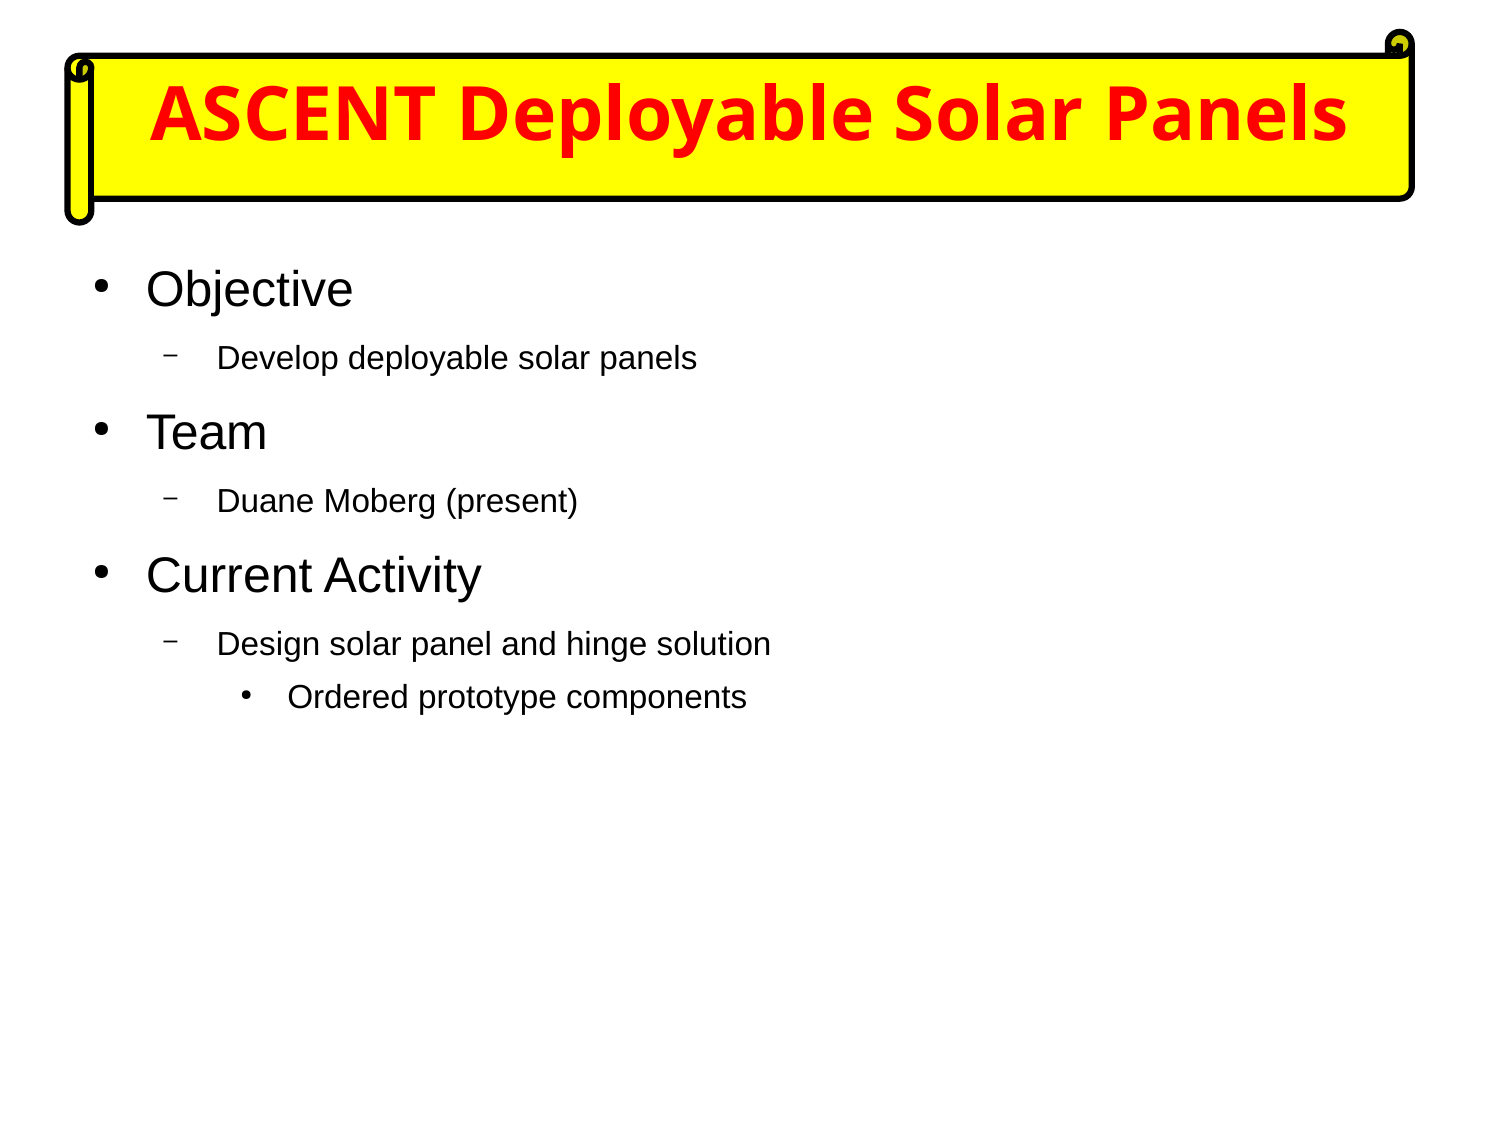

ASCENT Deployable Solar Panels
# Objective
Develop deployable solar panels
Team
Duane Moberg (present)
Current Activity
Design solar panel and hinge solution
Ordered prototype components